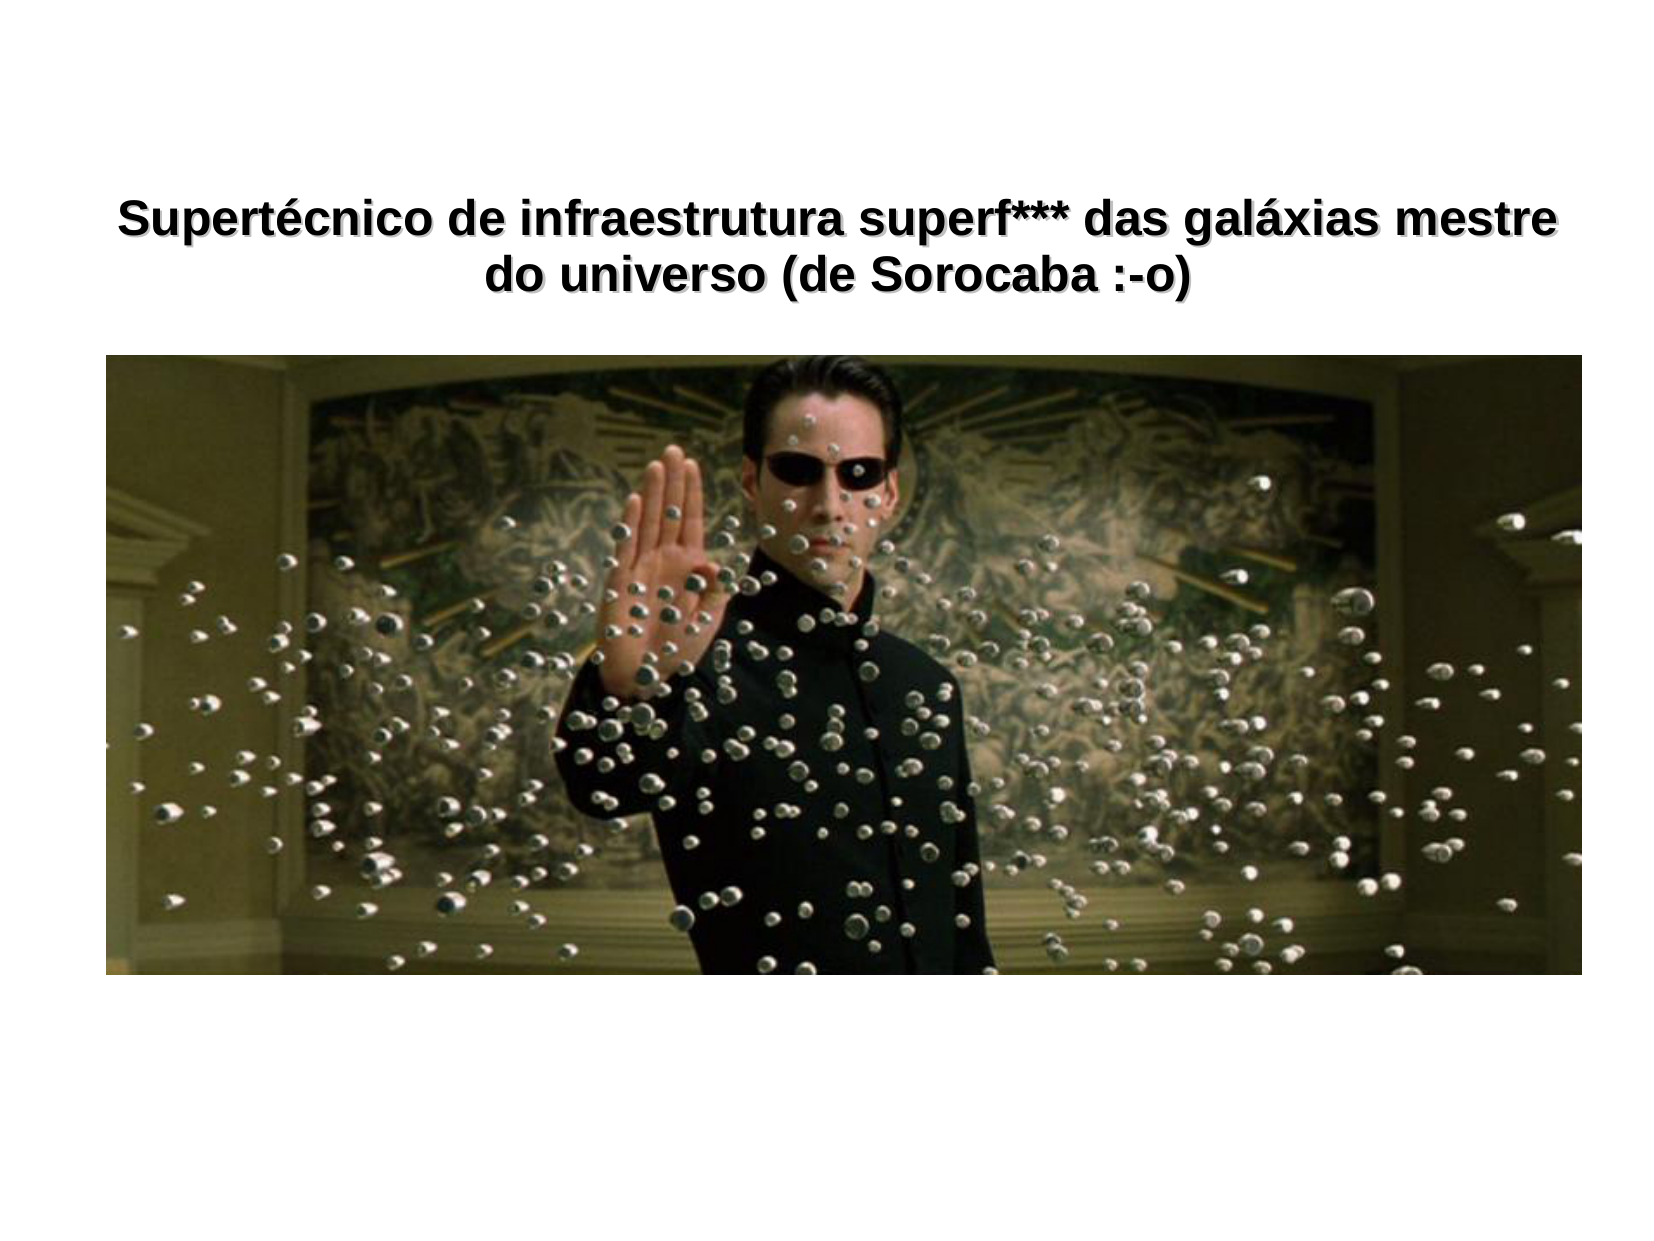

Supertécnico de infraestrutura superf*** das galáxias mestre do universo (de Sorocaba :-o)